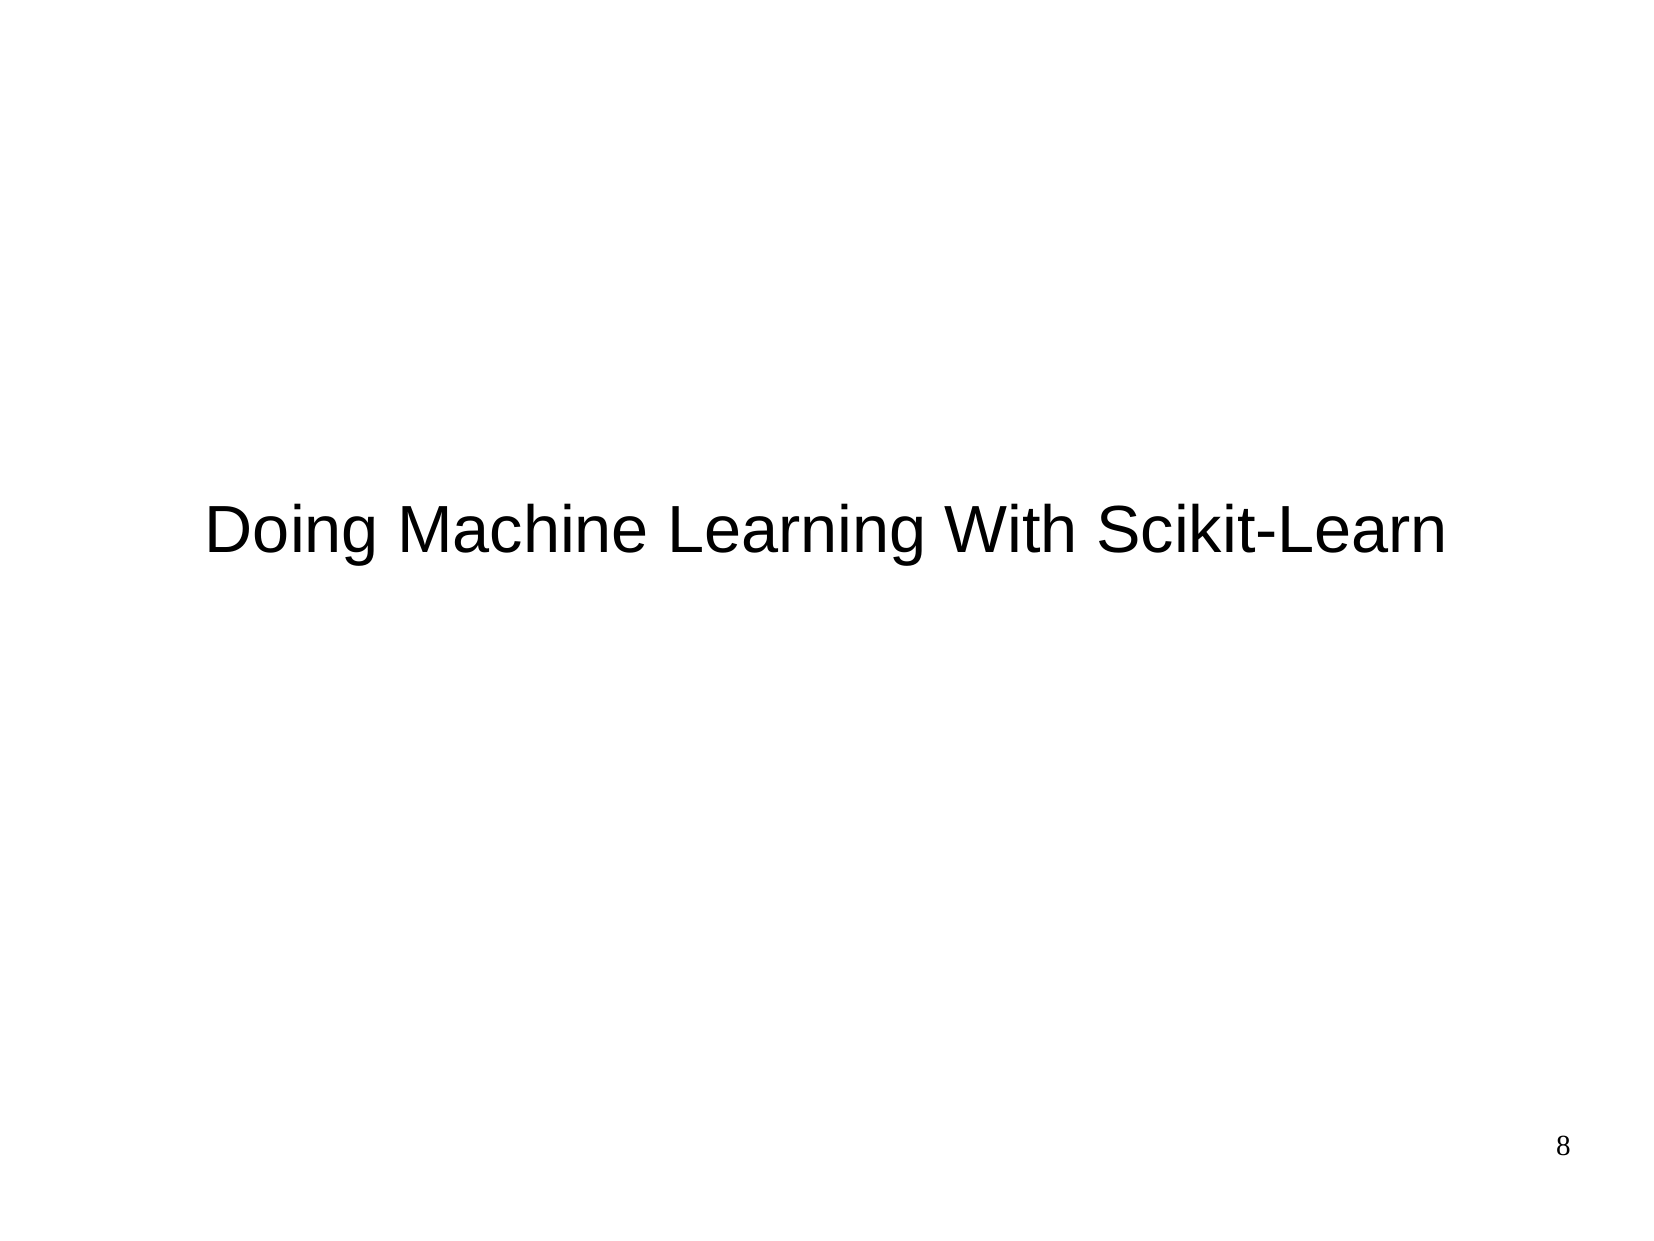

# Doing Machine Learning With Scikit-Learn
8